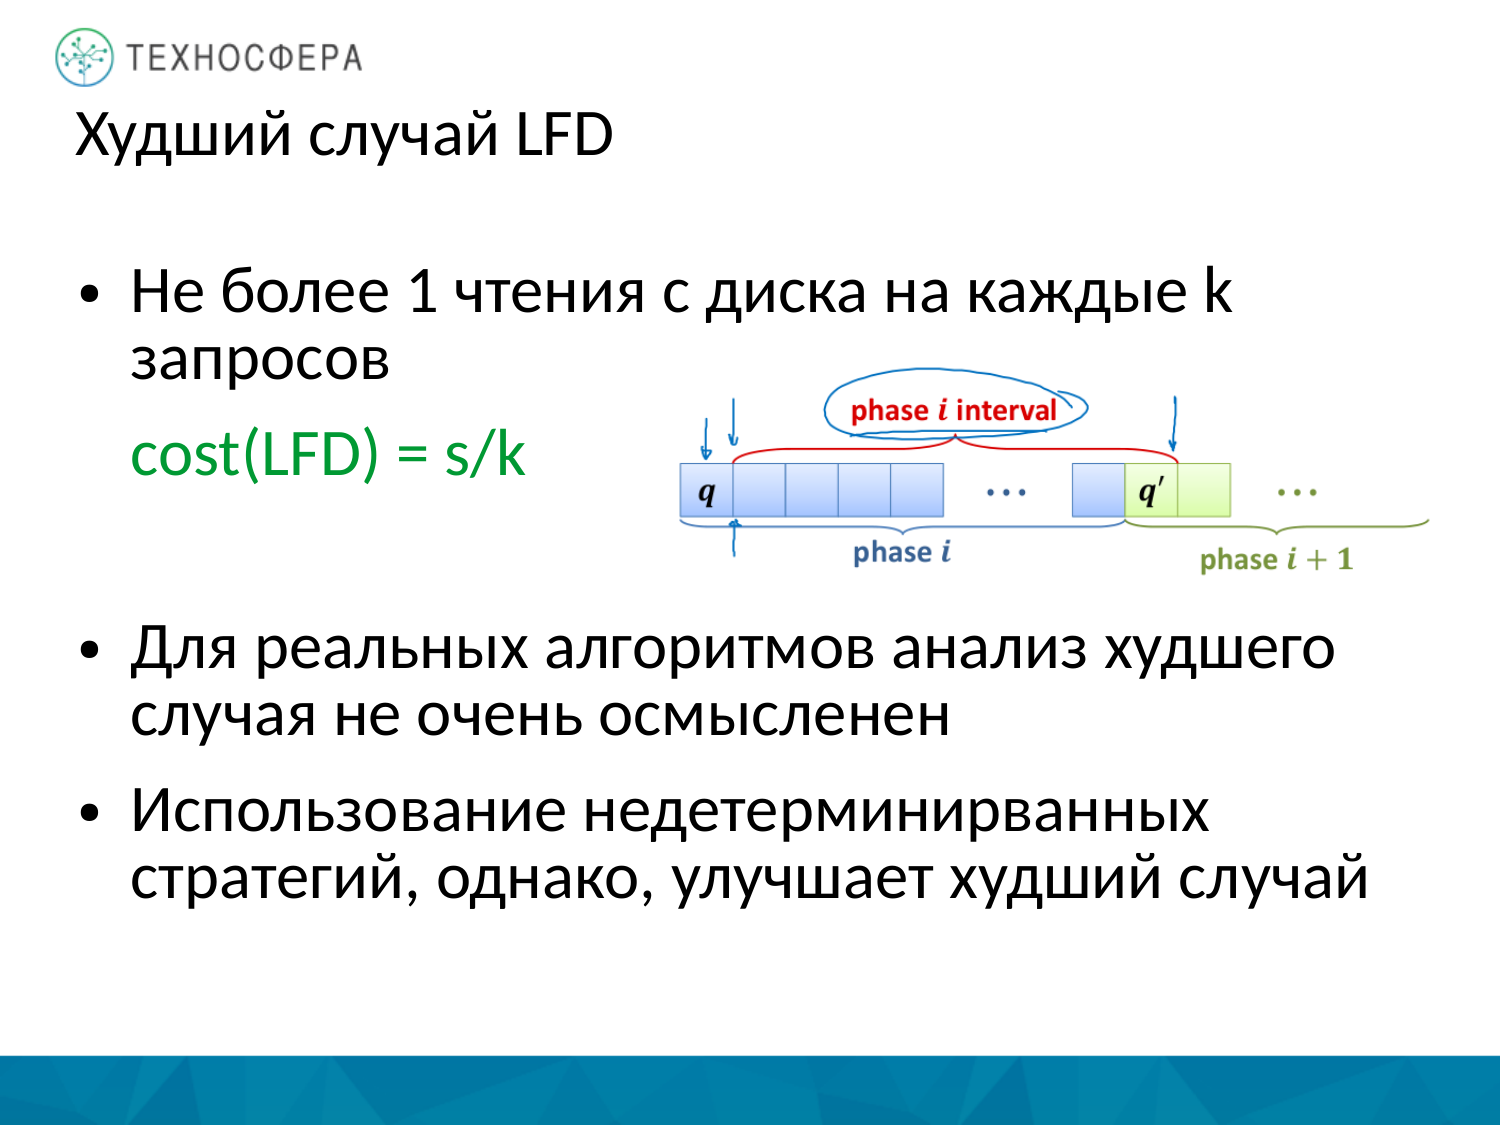

# Худший случай LFD
Не более 1 чтения с диска на каждые k запросов
cost(LFD) = s/k
Для реальных алгоритмов анализ худшего случая не очень осмысленен
Использование недетерминирванных стратегий, однако, улучшает худший случай